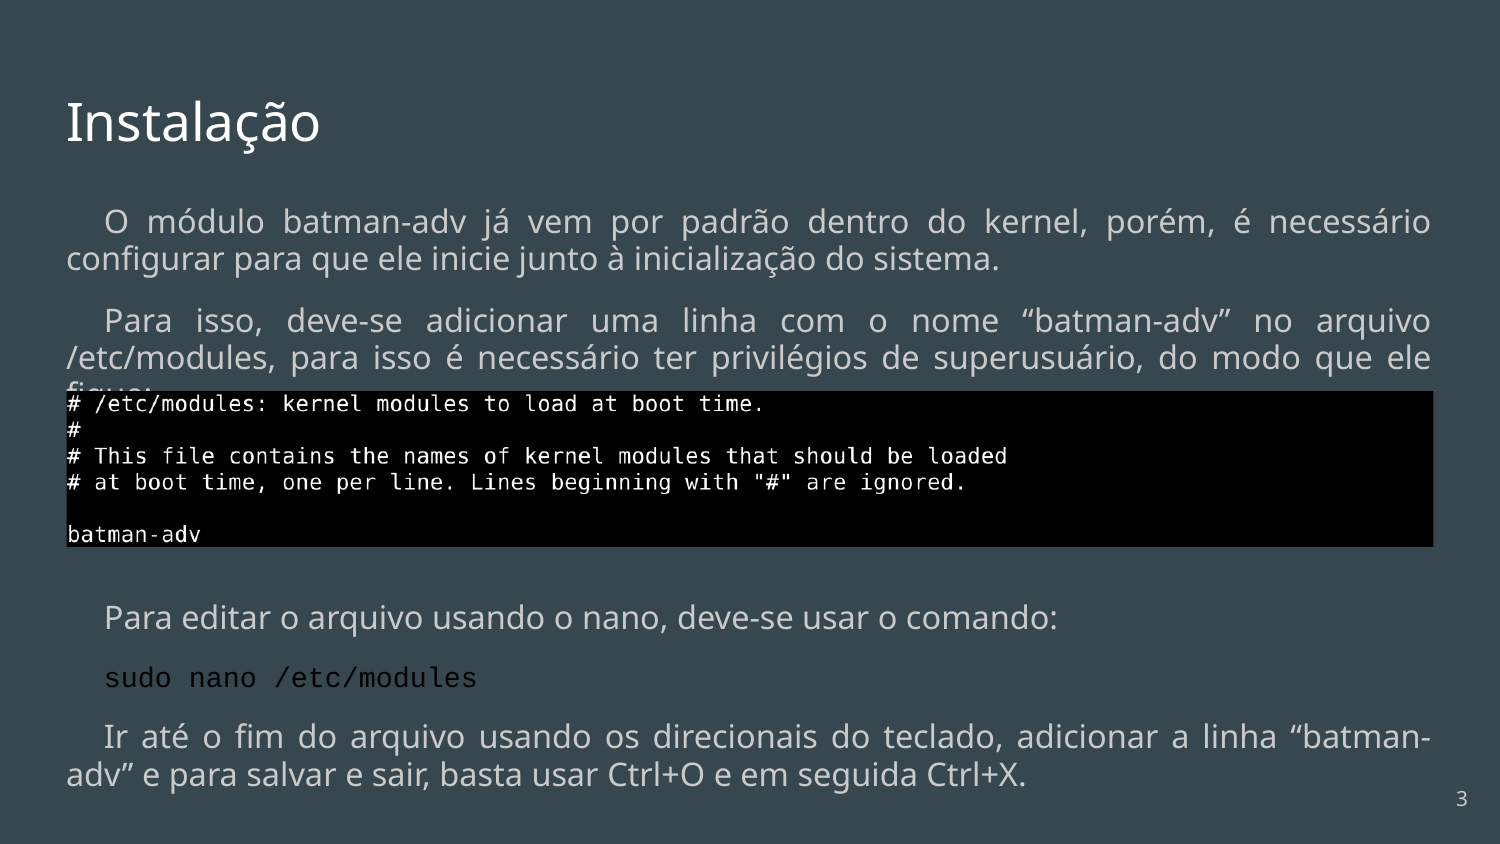

Instalação
# O módulo batman-adv já vem por padrão dentro do kernel, porém, é necessário configurar para que ele inicie junto à inicialização do sistema.
Para isso, deve-se adicionar uma linha com o nome “batman-adv” no arquivo /etc/modules, para isso é necessário ter privilégios de superusuário, do modo que ele fique:
Para editar o arquivo usando o nano, deve-se usar o comando:
sudo nano /etc/modules
Ir até o fim do arquivo usando os direcionais do teclado, adicionar a linha “batman-adv” e para salvar e sair, basta usar Ctrl+O e em seguida Ctrl+X.